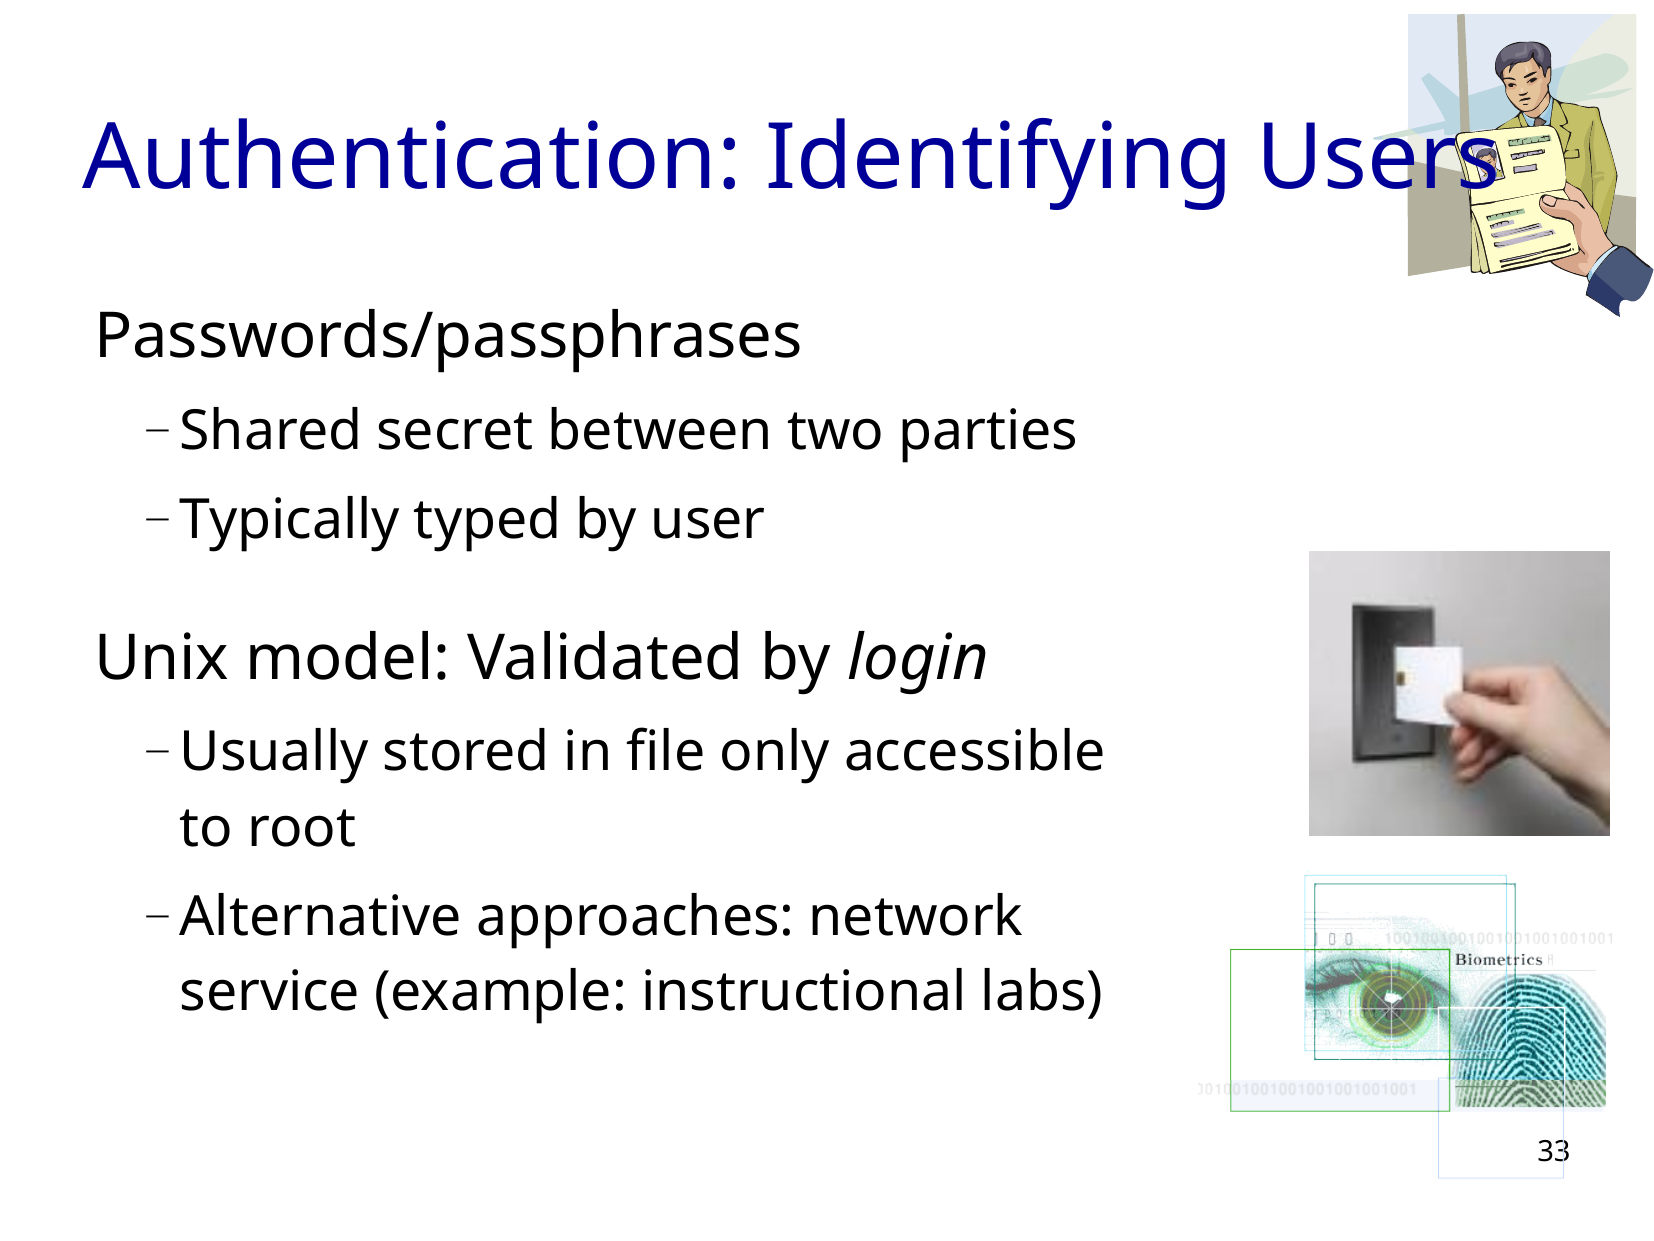

# Authentication: Identifying Users
Passwords/passphrases
Shared secret between two parties
Typically typed by user
Unix model: Validated by login
Usually stored in file only accessible to root
Alternative approaches: network service (example: instructional labs)
33